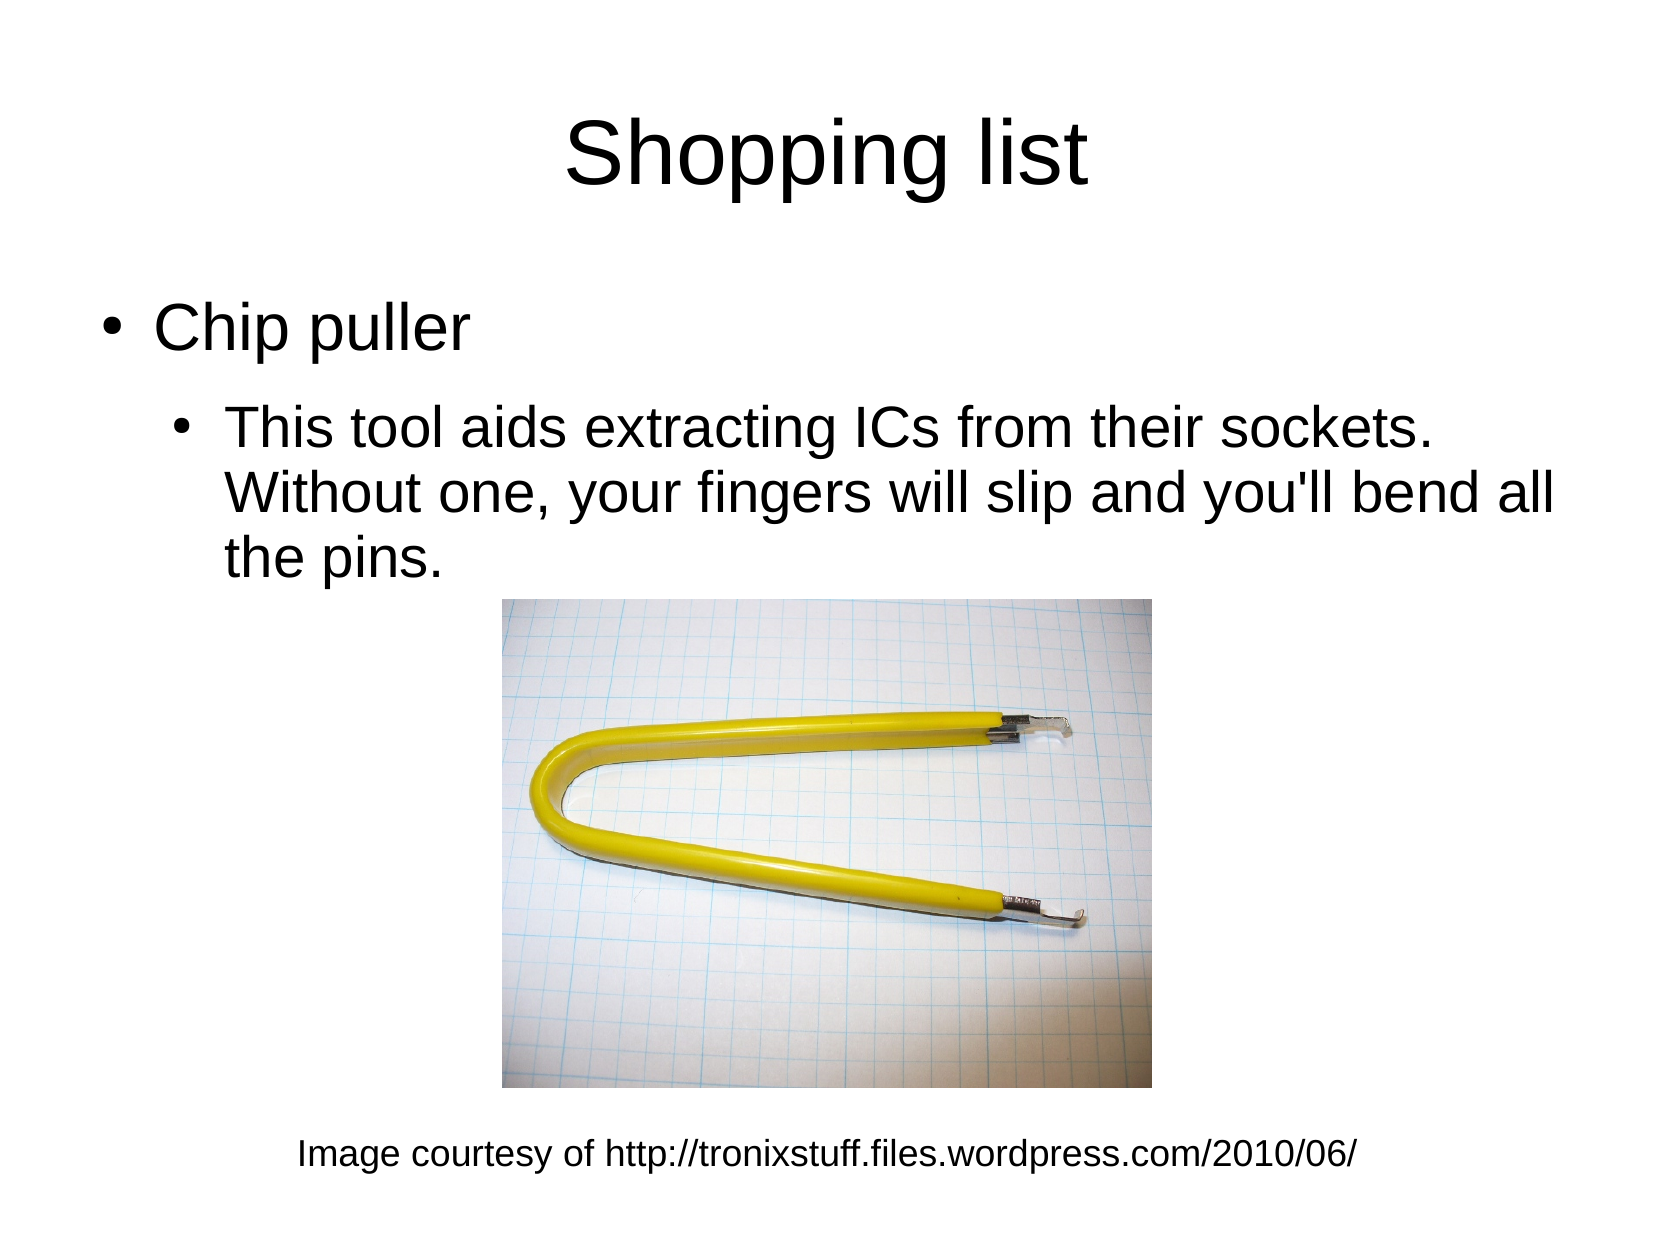

# Shopping list
Chip puller
This tool aids extracting ICs from their sockets. Without one, your fingers will slip and you'll bend all the pins.
Image courtesy of http://tronixstuff.files.wordpress.com/2010/06/